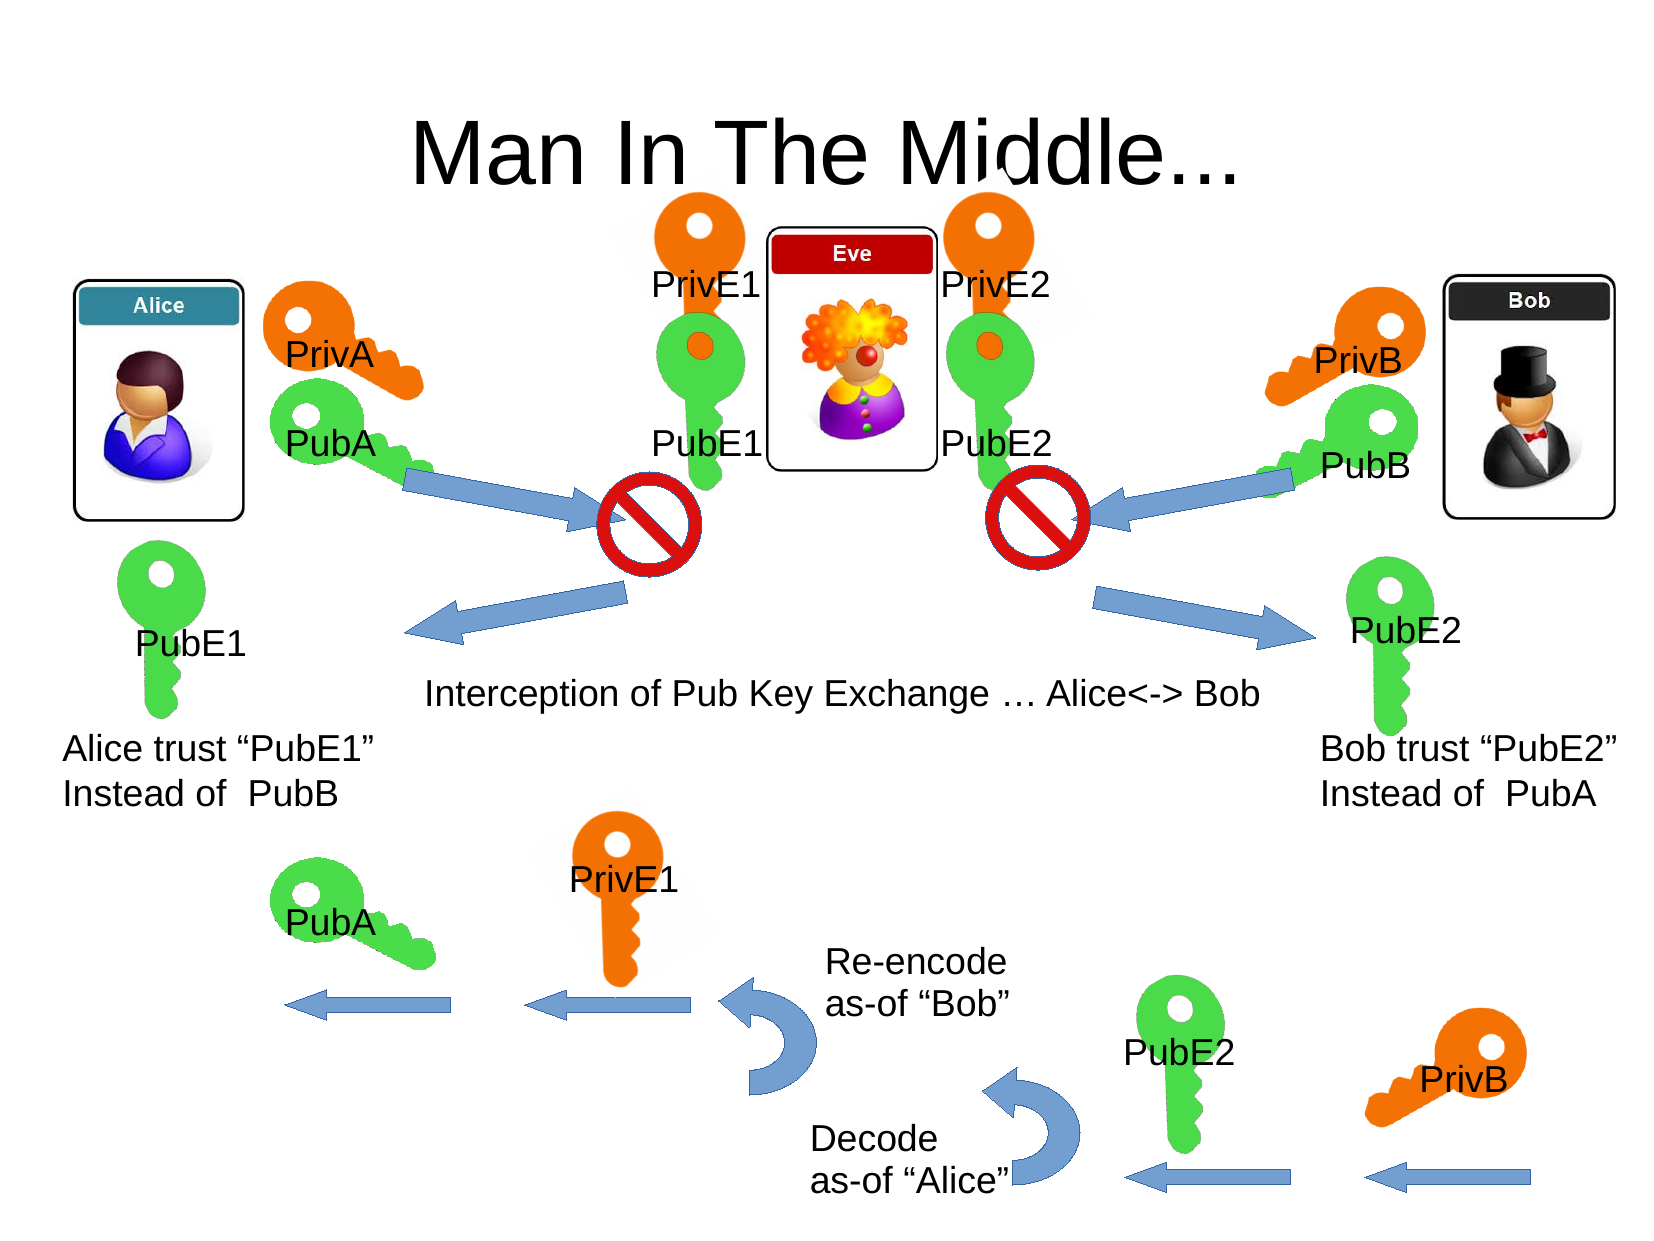

# Man In The Middle...
PrivE1
PrivE2
PrivA
PrivB
PubA
PubE1
PubE2
PubB
PubE2
PubE1
Interception of Pub Key Exchange … Alice<-> Bob
Alice trust “PubE1”
Bob trust “PubE2”
Instead of PubB
Instead of PubA
PrivE1
PubA
Re-encode
as-of “Bob”
PubE2
PrivB
Decode
as-of “Alice”